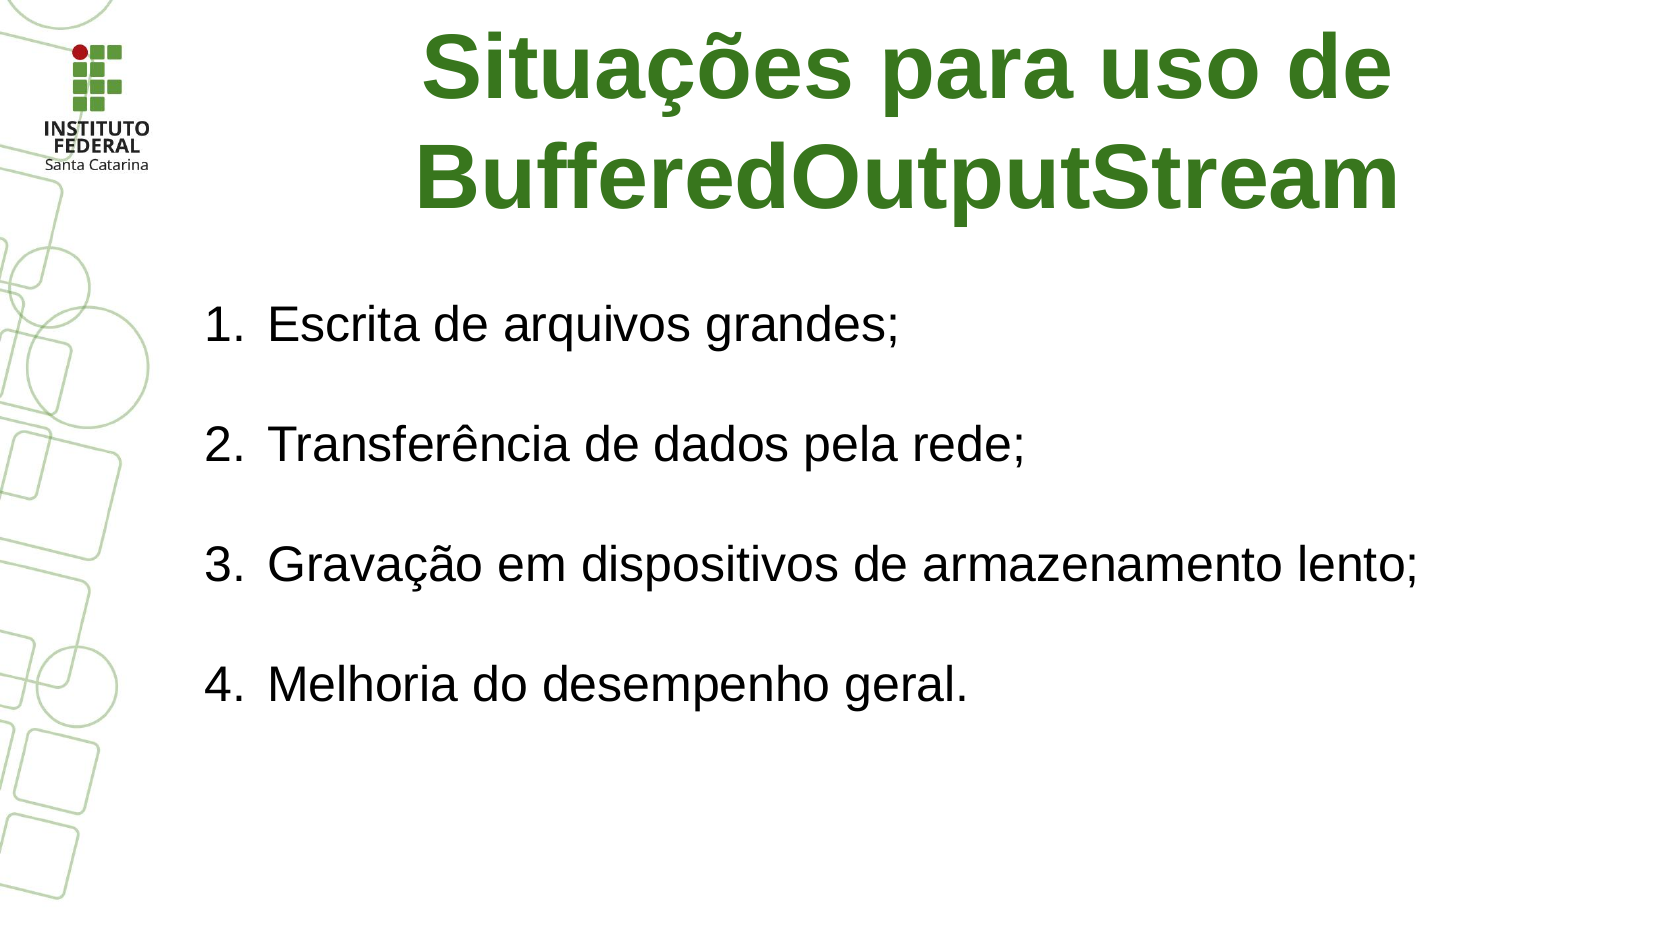

# Situações para uso de BufferedOutputStream
Escrita de arquivos grandes;
Transferência de dados pela rede;
Gravação em dispositivos de armazenamento lento;
Melhoria do desempenho geral.